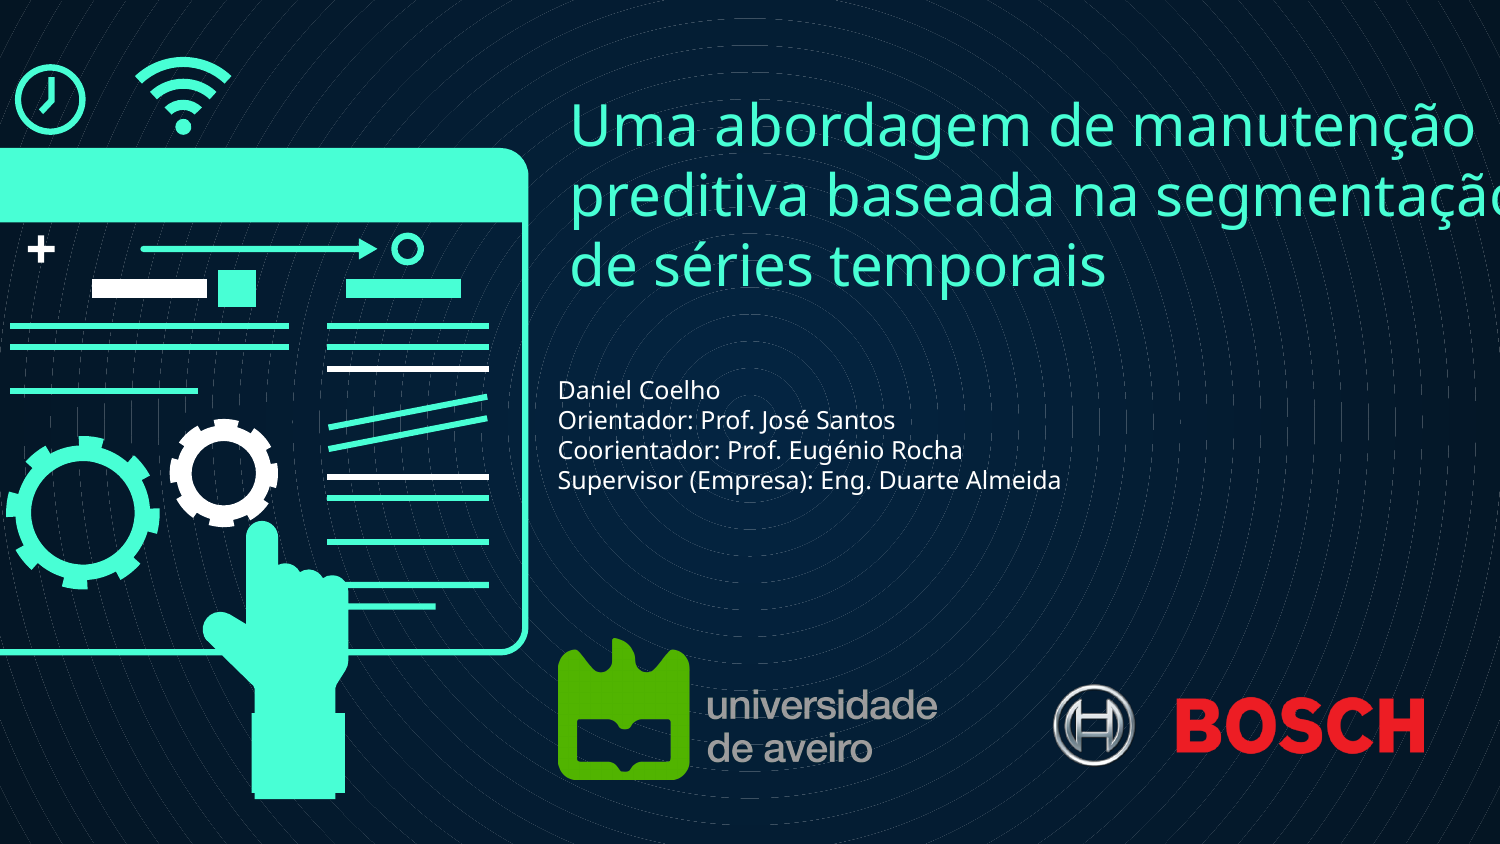

Uma abordagem de manutenção preditiva baseada na segmentação
de séries temporais
Daniel Coelho
Orientador: Prof. José Santos
Coorientador: Prof. Eugénio Rocha
Supervisor (Empresa): Eng. Duarte Almeida